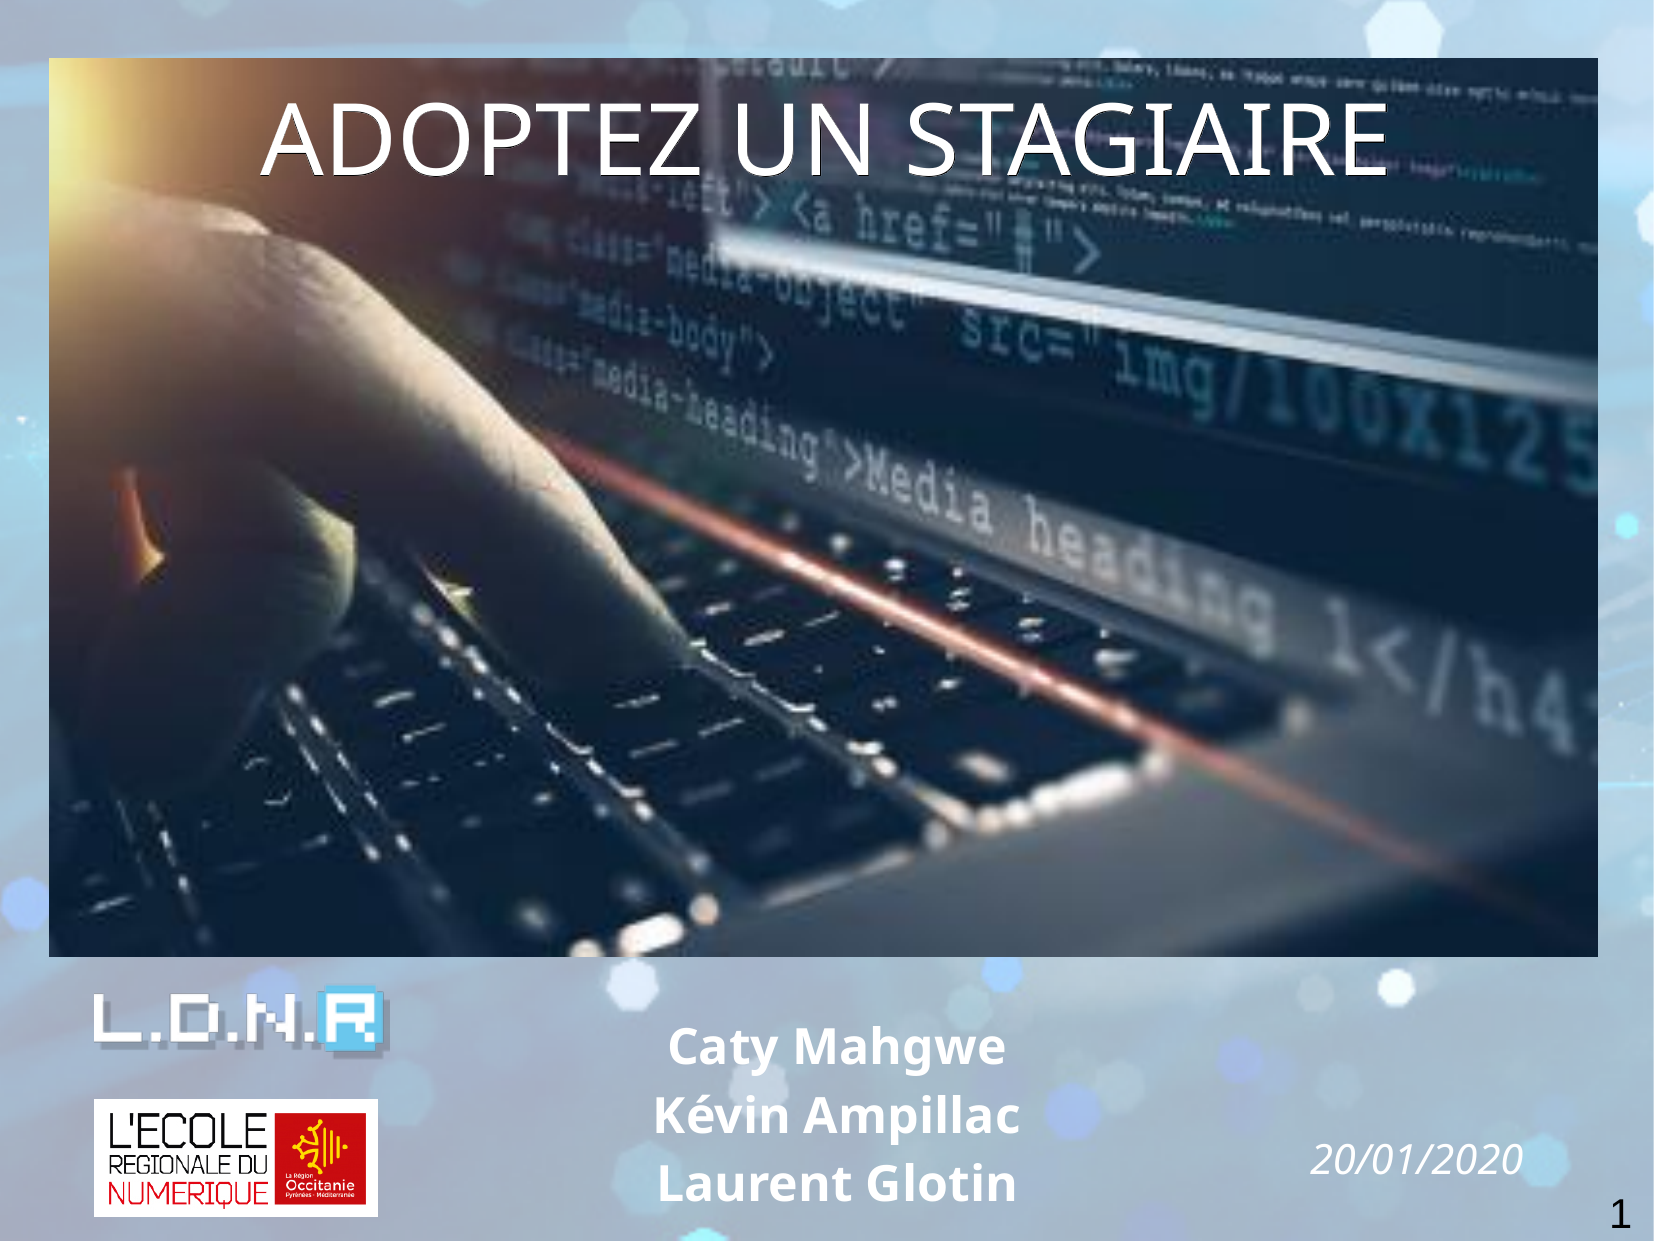

# ADOPTEZ UN STAGIAIRE
Caty Mahgwe
Kévin Ampillac
Laurent Glotin
20/01/2020
1